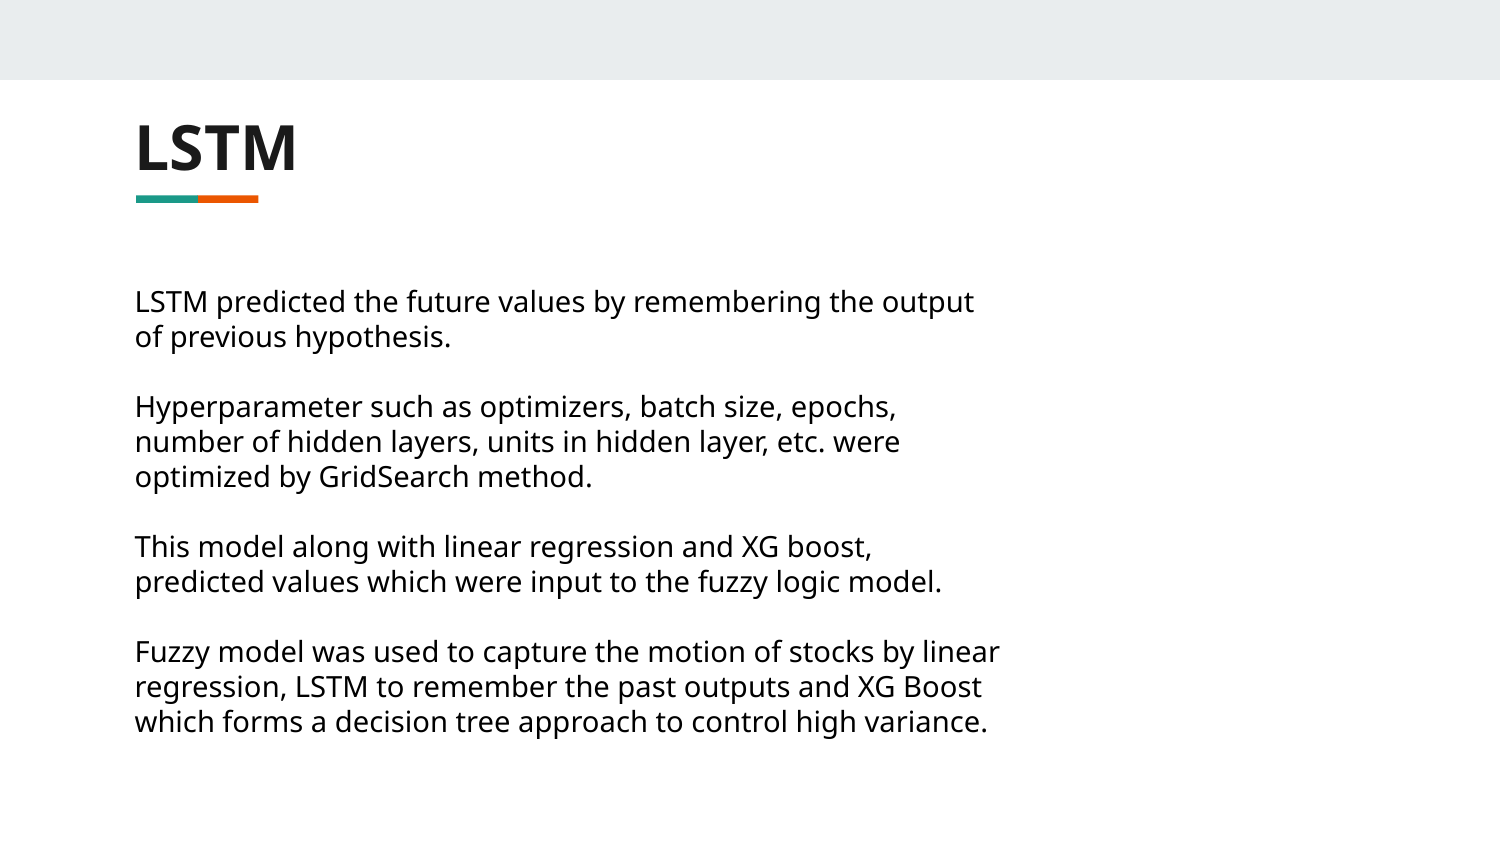

# LSTM
LSTM predicted the future values by remembering the output of previous hypothesis.
Hyperparameter such as optimizers, batch size, epochs, number of hidden layers, units in hidden layer, etc. were optimized by GridSearch method.
This model along with linear regression and XG boost, predicted values which were input to the fuzzy logic model.
Fuzzy model was used to capture the motion of stocks by linear regression, LSTM to remember the past outputs and XG Boost which forms a decision tree approach to control high variance.